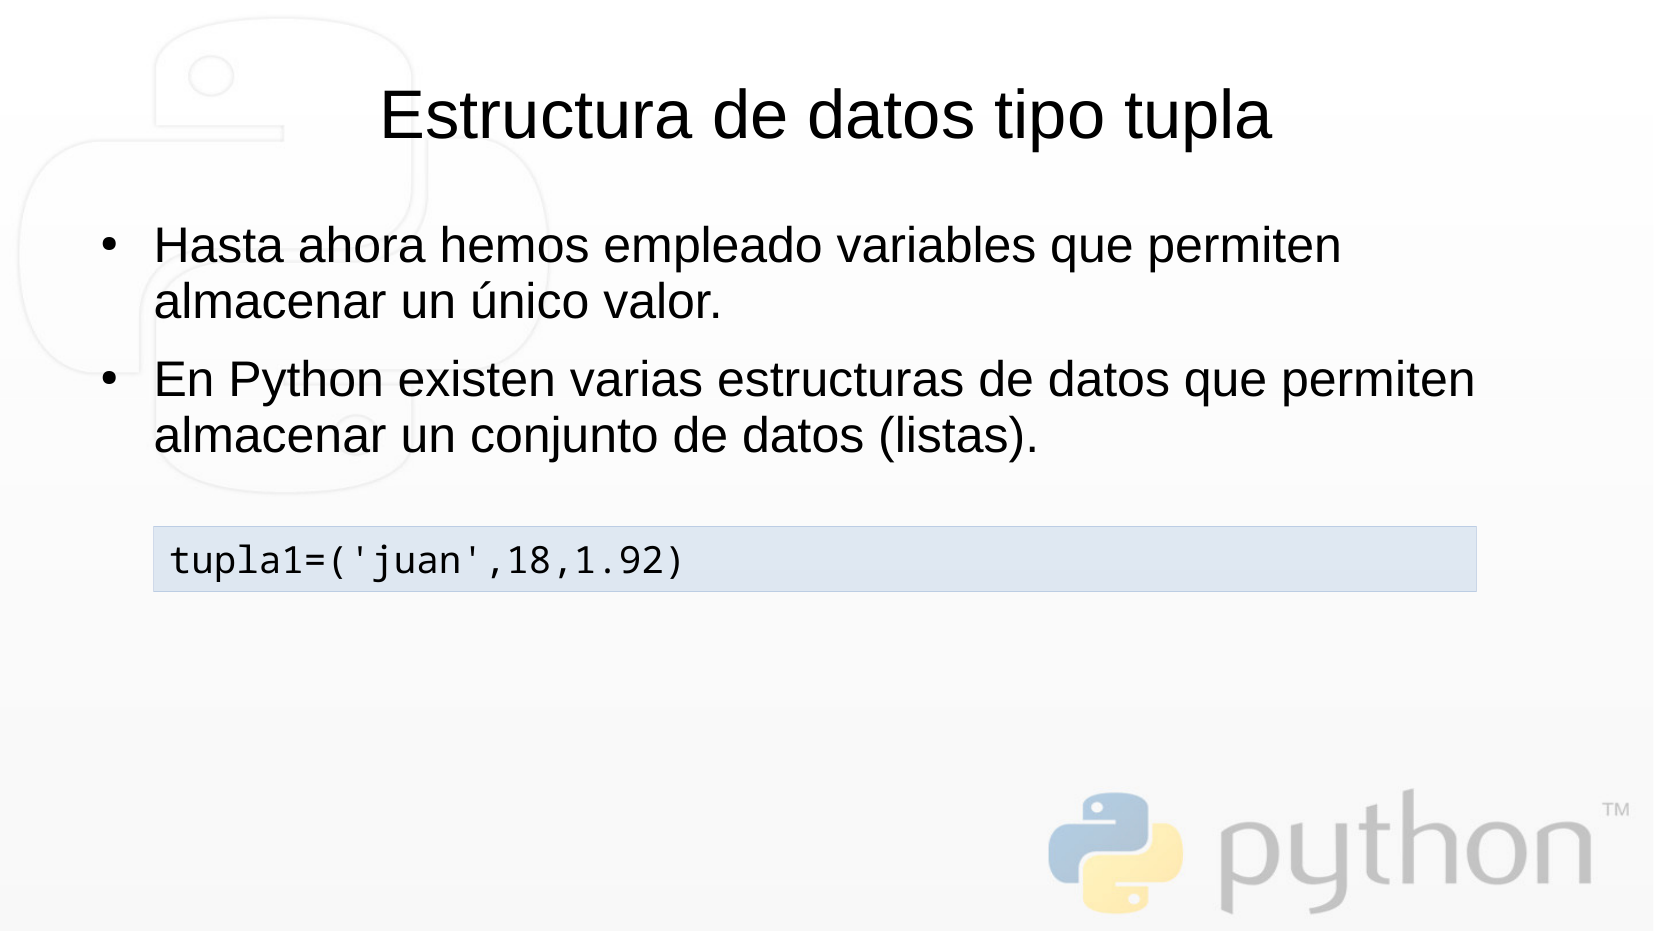

# Estructura de datos tipo tupla
Hasta ahora hemos empleado variables que permiten almacenar un único valor.
En Python existen varias estructuras de datos que permiten almacenar un conjunto de datos (listas).
tupla1=('juan',18,1.92)